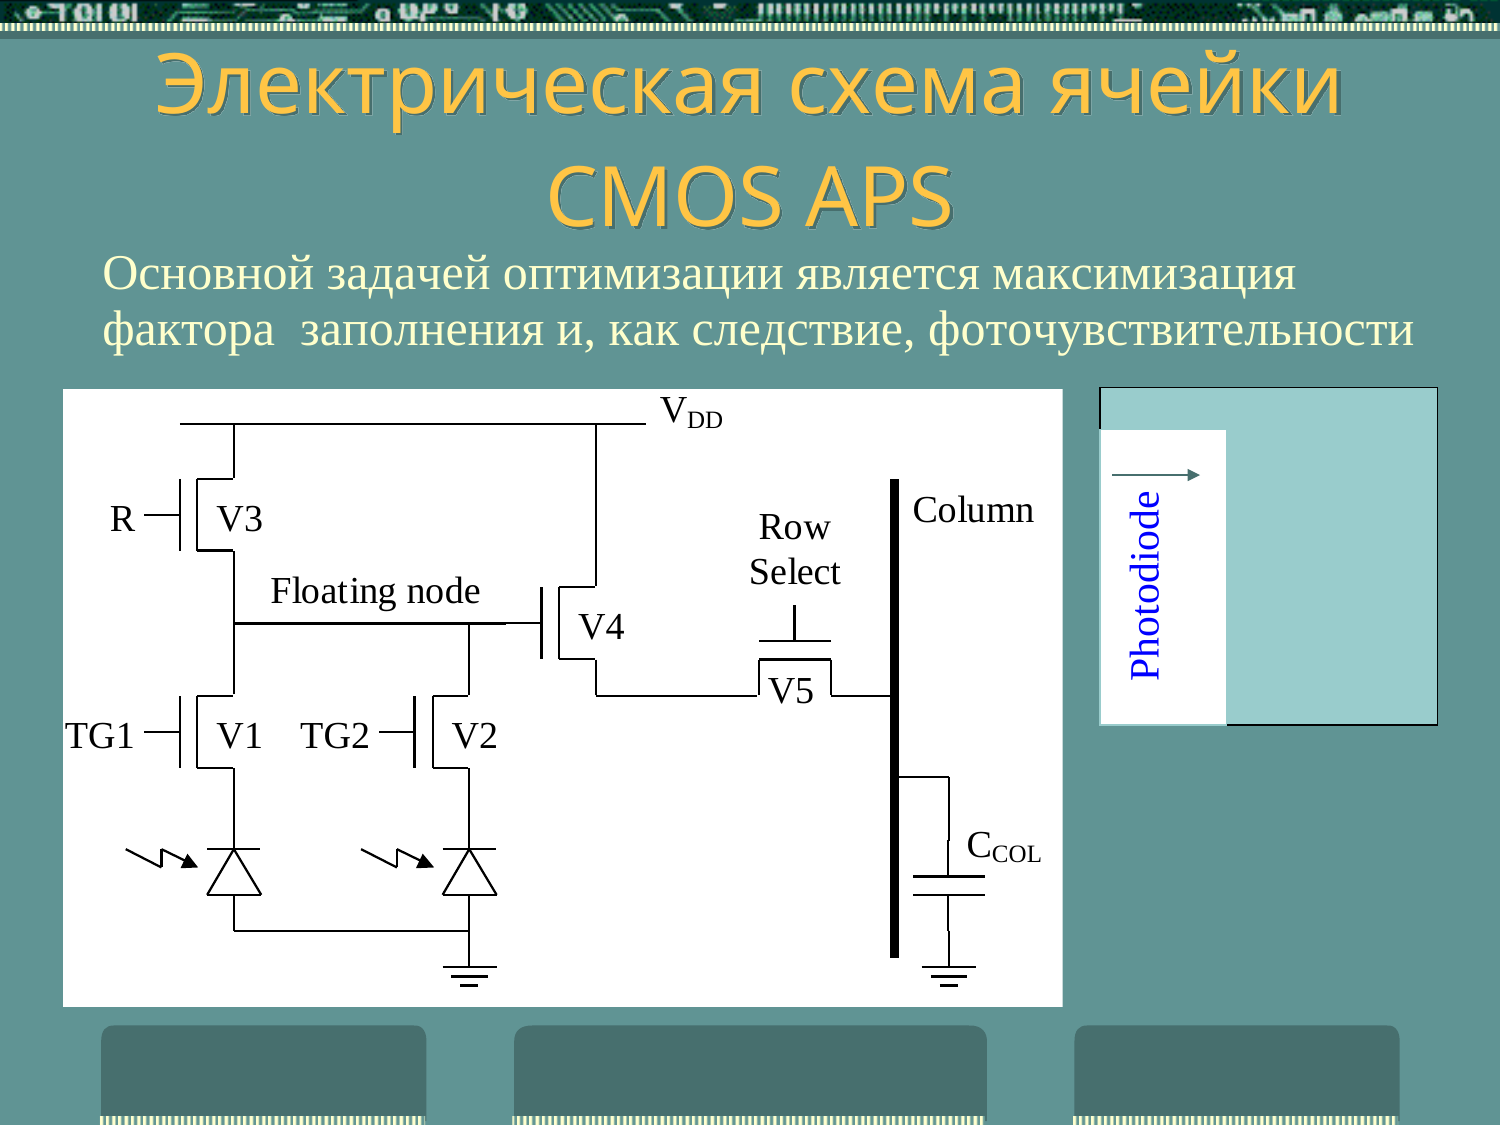

# Электрическая схема ячейки CMOS APS
Основной задачей оптимизации является максимизация фактора заполнения и, как следствие, фоточувствительности
Photodiode